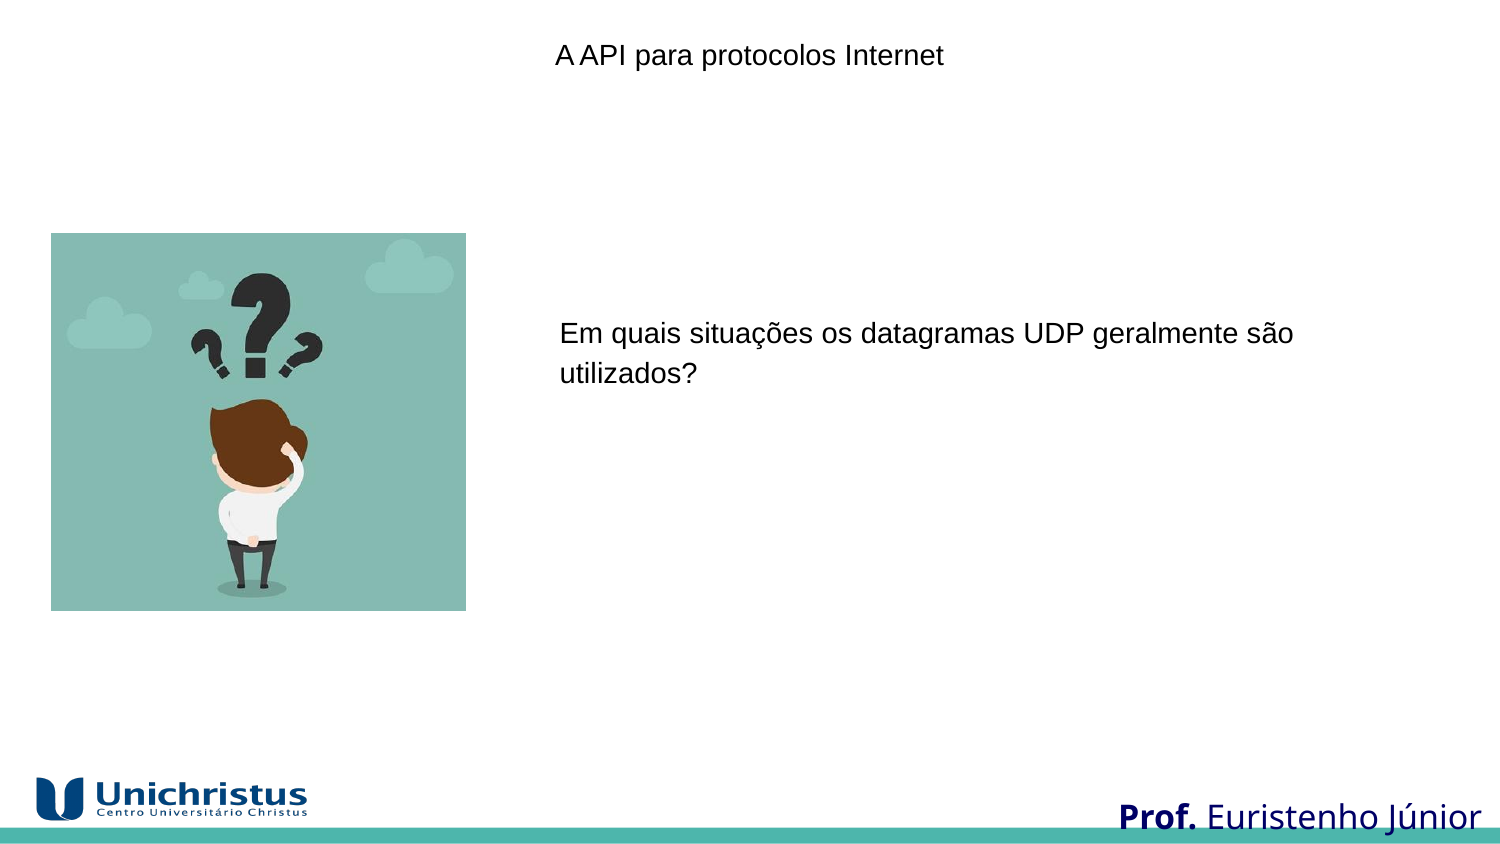

# A API para protocolos Internet
Em quais situações os datagramas UDP geralmente são utilizados?